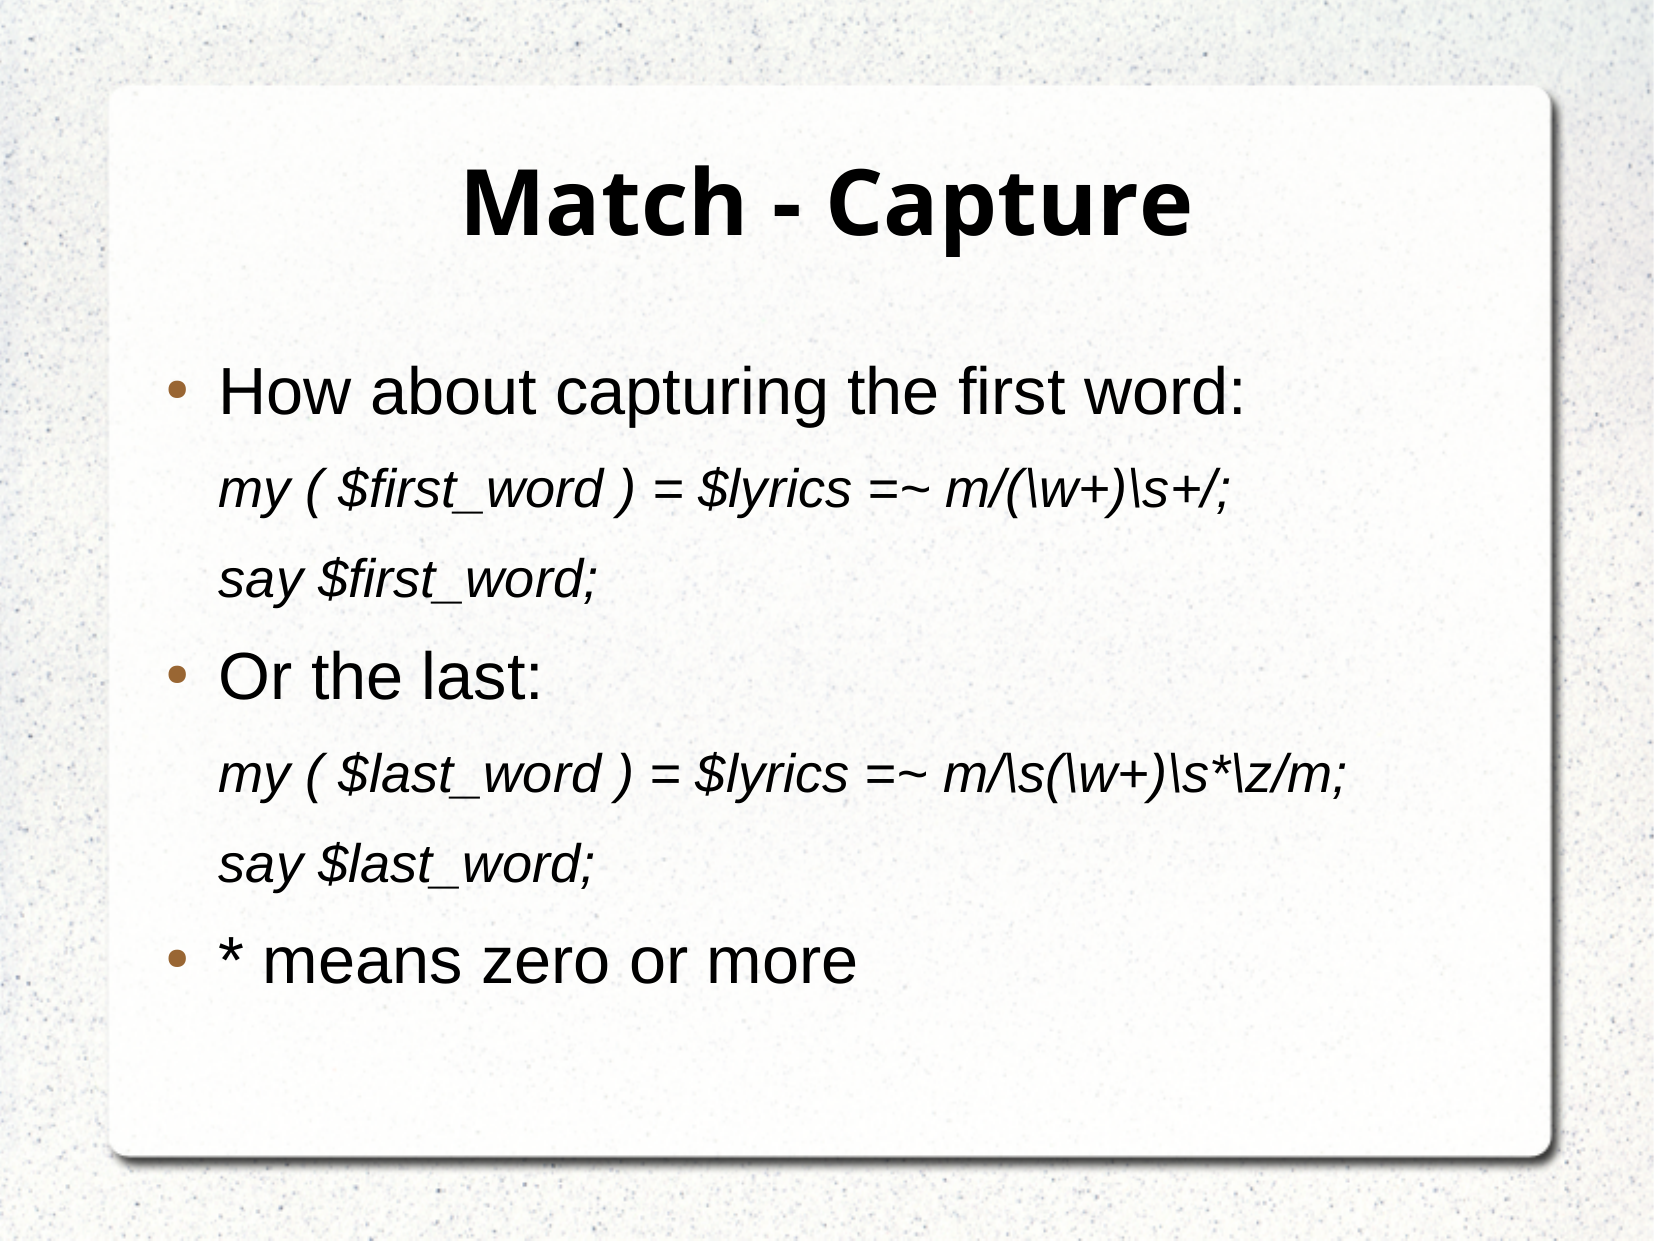

# Match - Capture
How about capturing the first word:
my ( $first_word ) = $lyrics =~ m/(\w+)\s+/;
say $first_word;
Or the last:
my ( $last_word ) = $lyrics =~ m/\s(\w+)\s*\z/m;
say $last_word;
* means zero or more